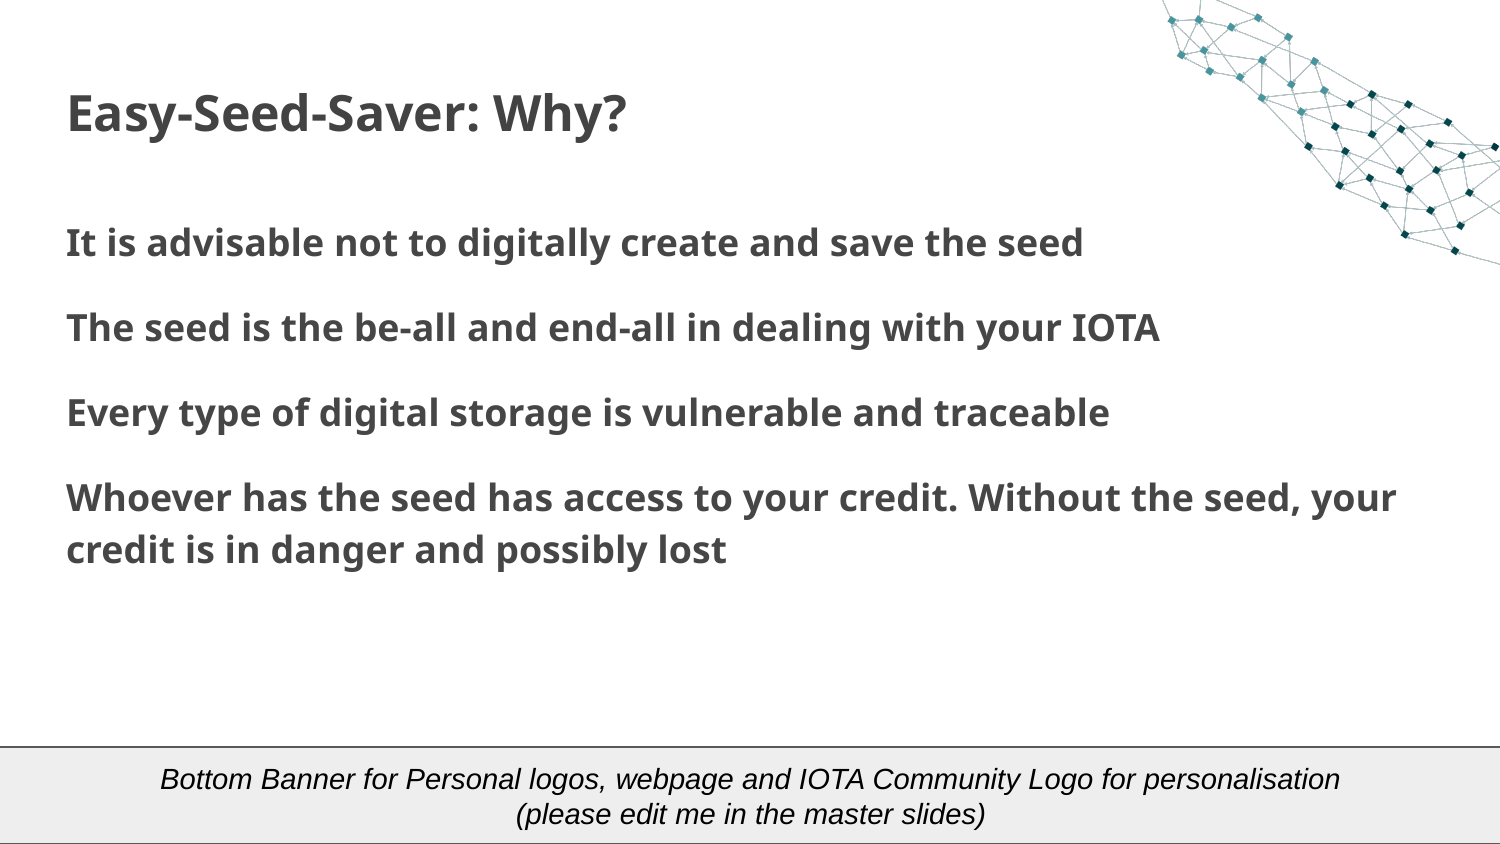

# Easy-Seed-Saver: Why?
It is advisable not to digitally create and save the seed
The seed is the be-all and end-all in dealing with your IOTA
Every type of digital storage is vulnerable and traceable
Whoever has the seed has access to your credit. Without the seed, your credit is in danger and possibly lost